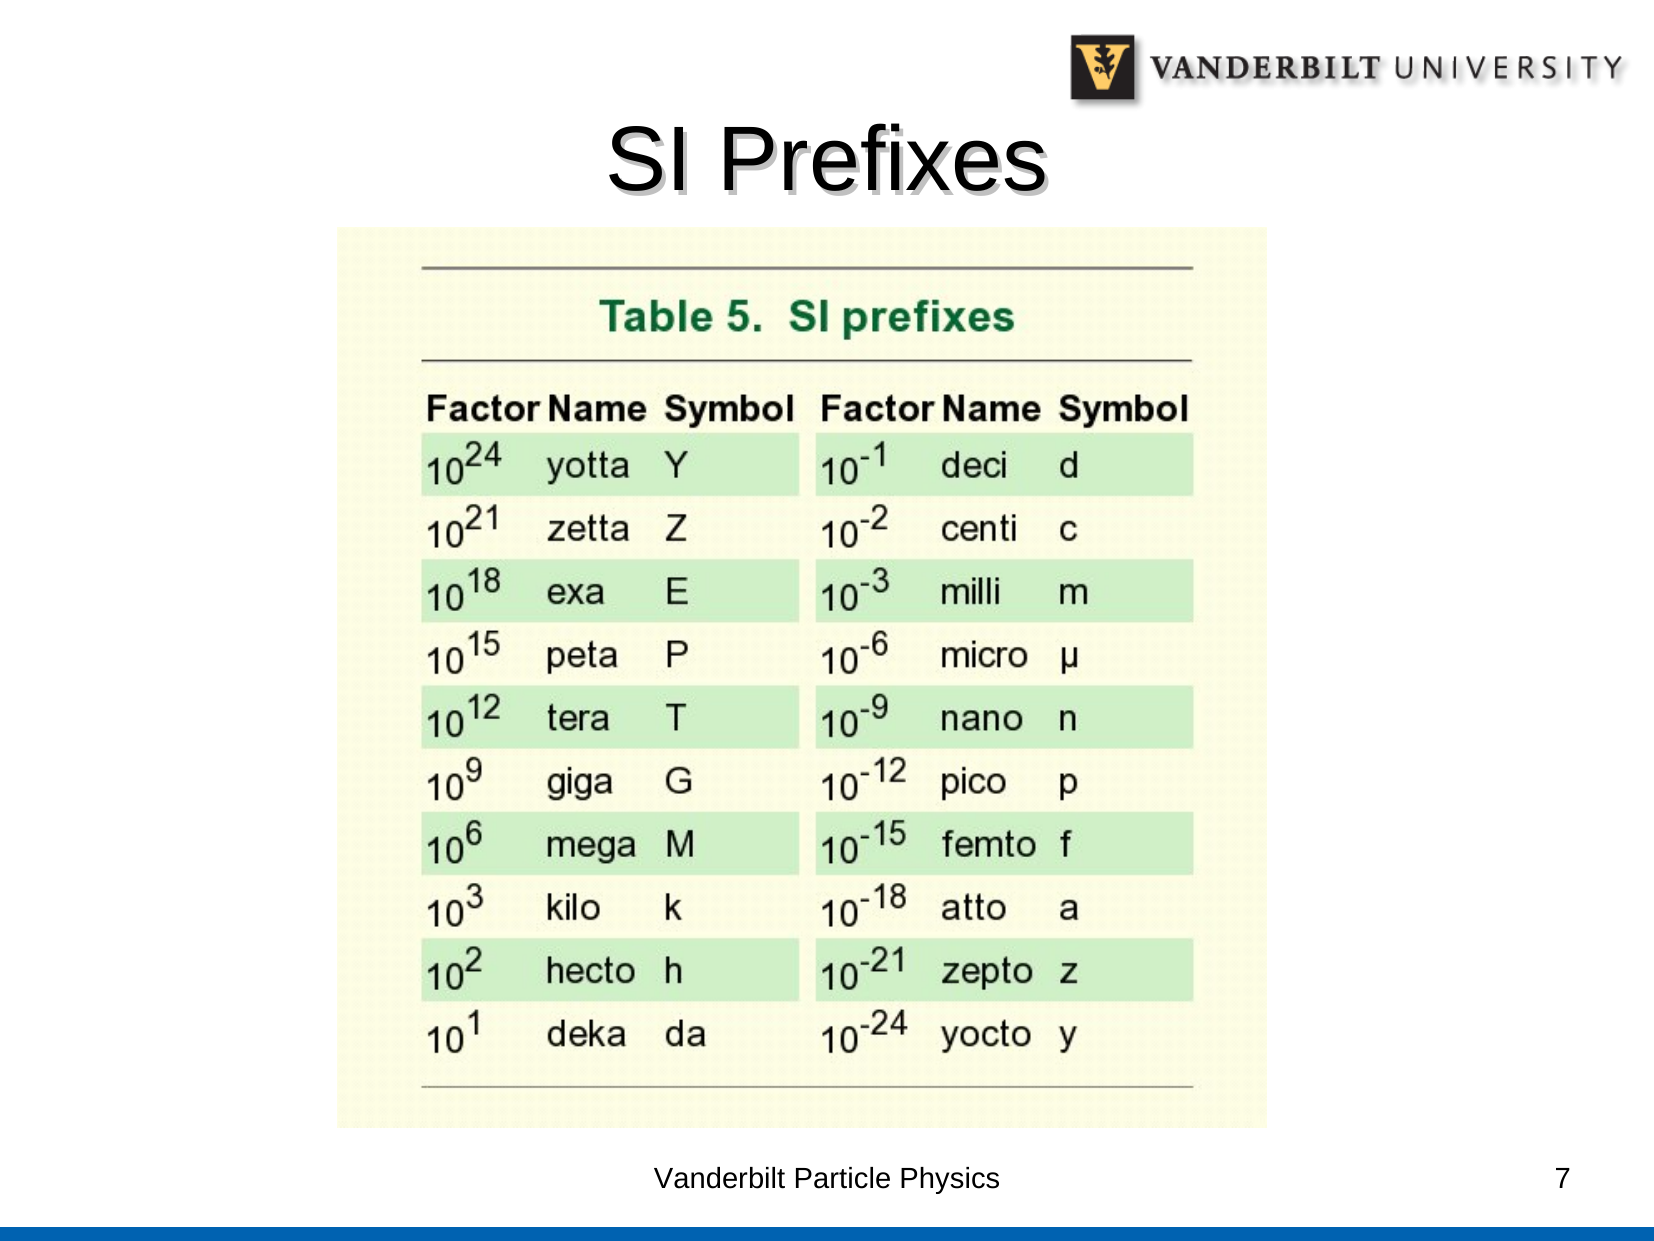

# SI Prefixes
Vanderbilt Particle Physics
7